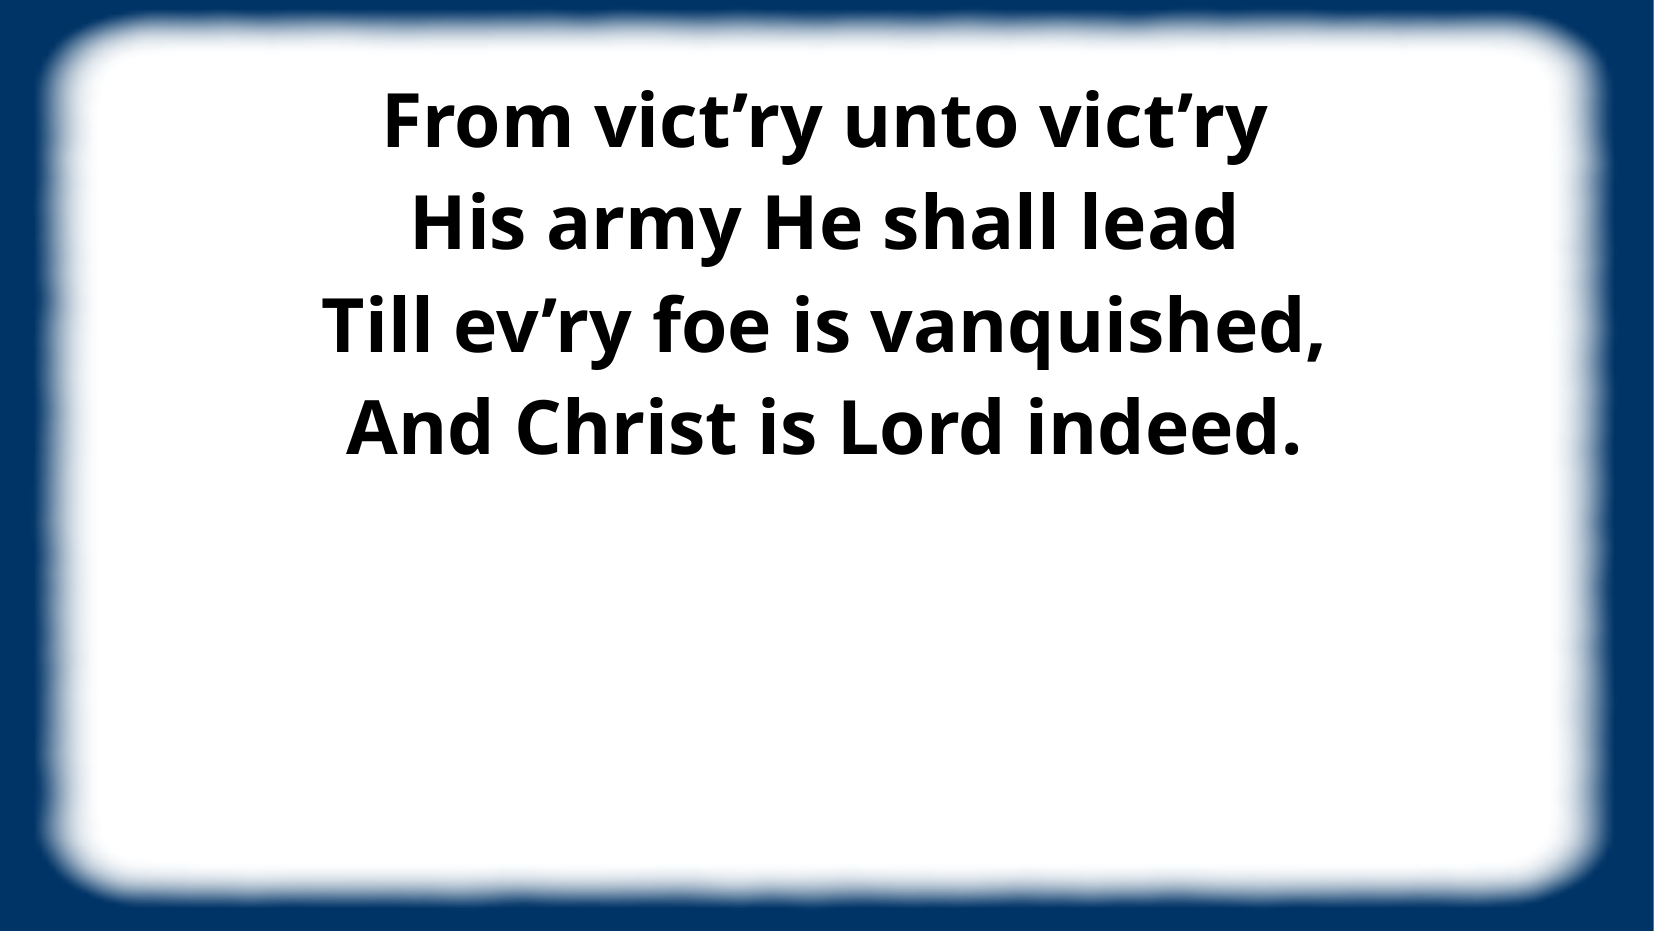

From vict’ry unto vict’ry
His army He shall lead
Till ev’ry foe is vanquished,
And Christ is Lord indeed.